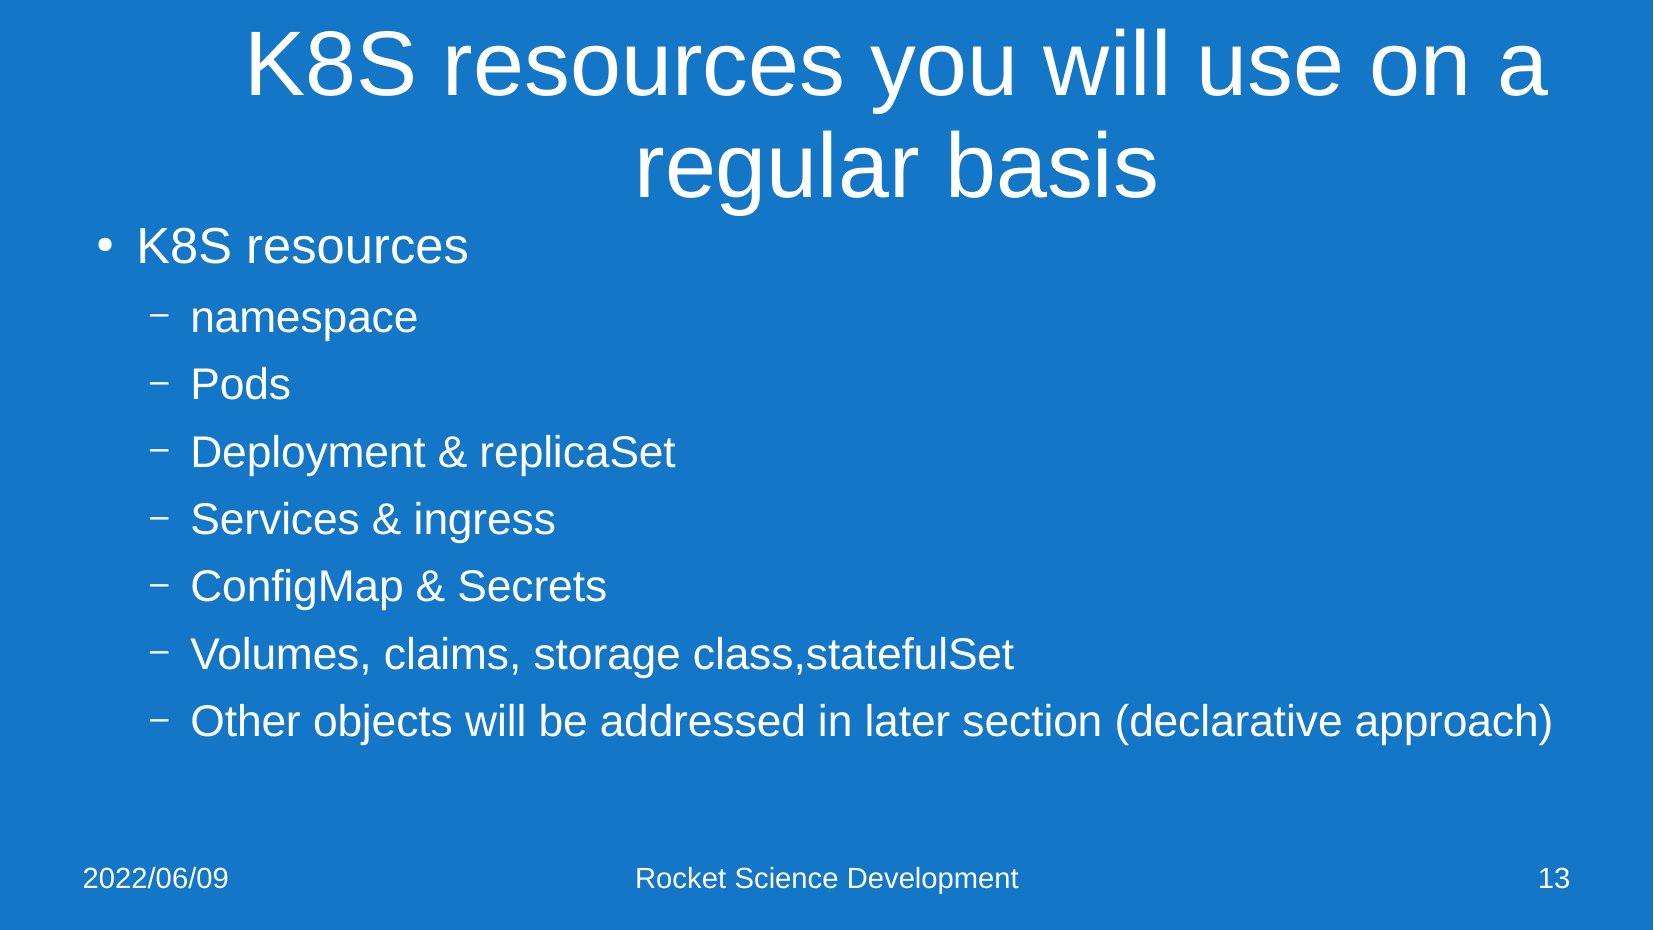

# K8S resources you will use on a regular basis
K8S resources
namespace
Pods
Deployment & replicaSet
Services & ingress
ConfigMap & Secrets
Volumes, claims, storage class,statefulSet
Other objects will be addressed in later section (declarative approach)
2022/06/09
Rocket Science Development
13